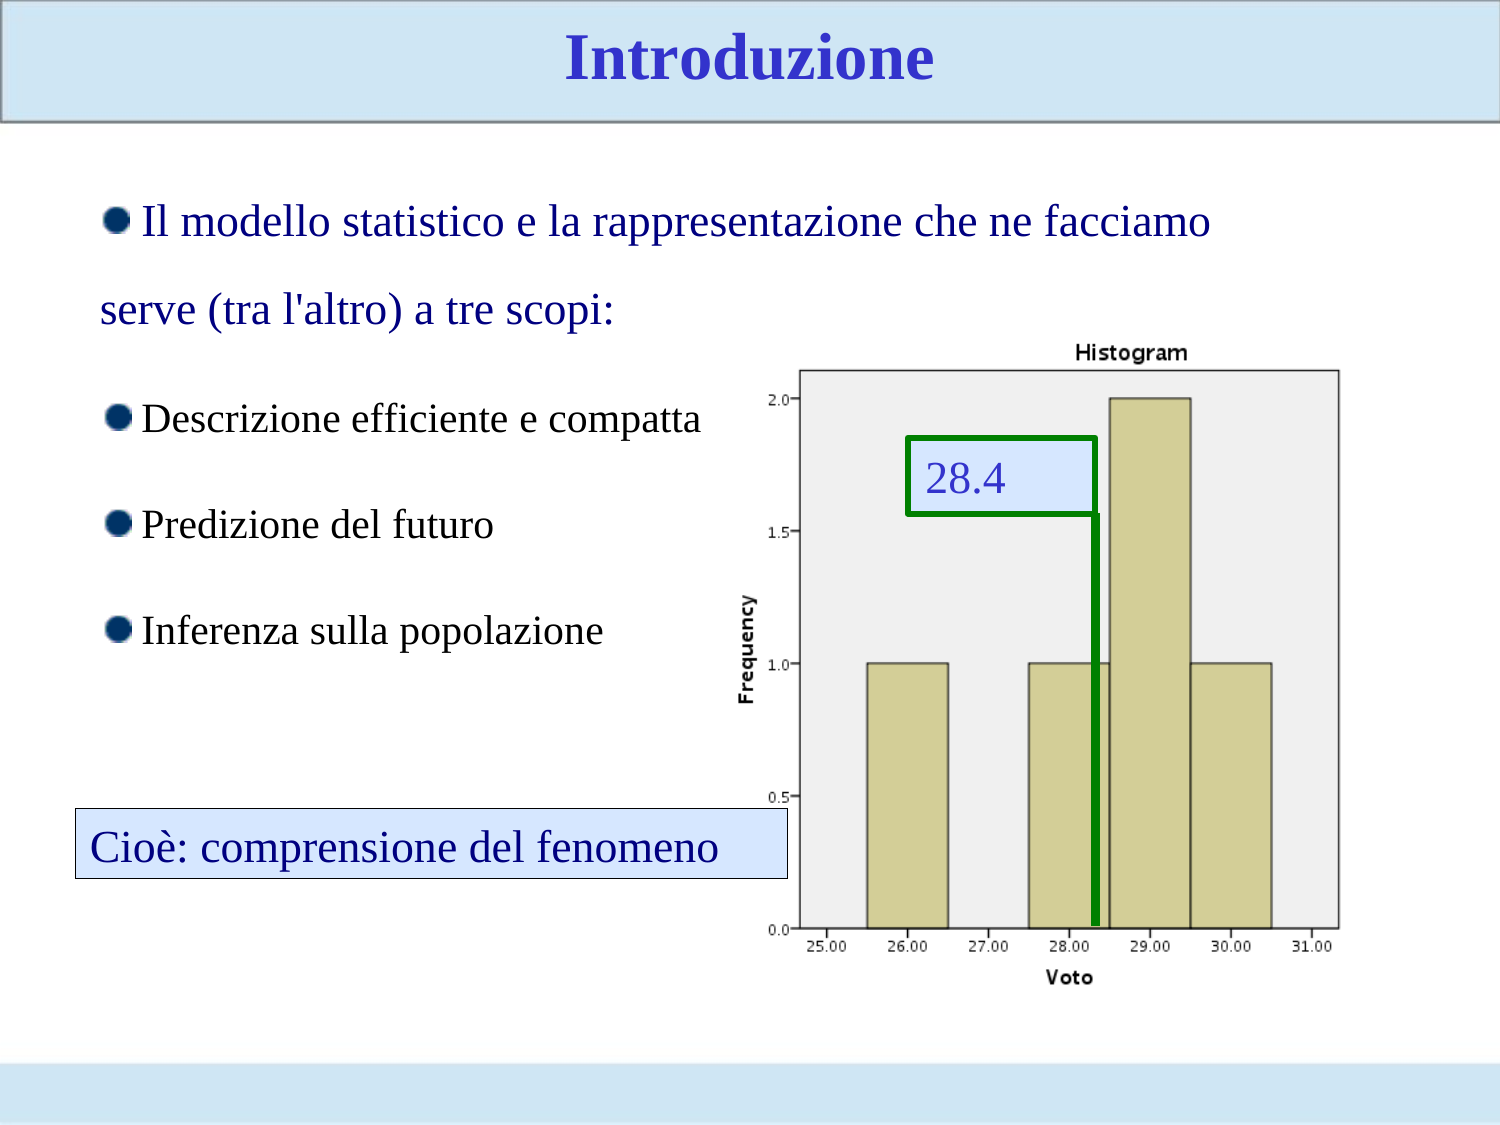

# Introduzione
 Il modello statistico e la rappresentazione che ne facciamo serve (tra l'altro) a tre scopi:
28.4
 Descrizione efficiente e compatta
 Predizione del futuro
 Inferenza sulla popolazione
Cioè: comprensione del fenomeno
11